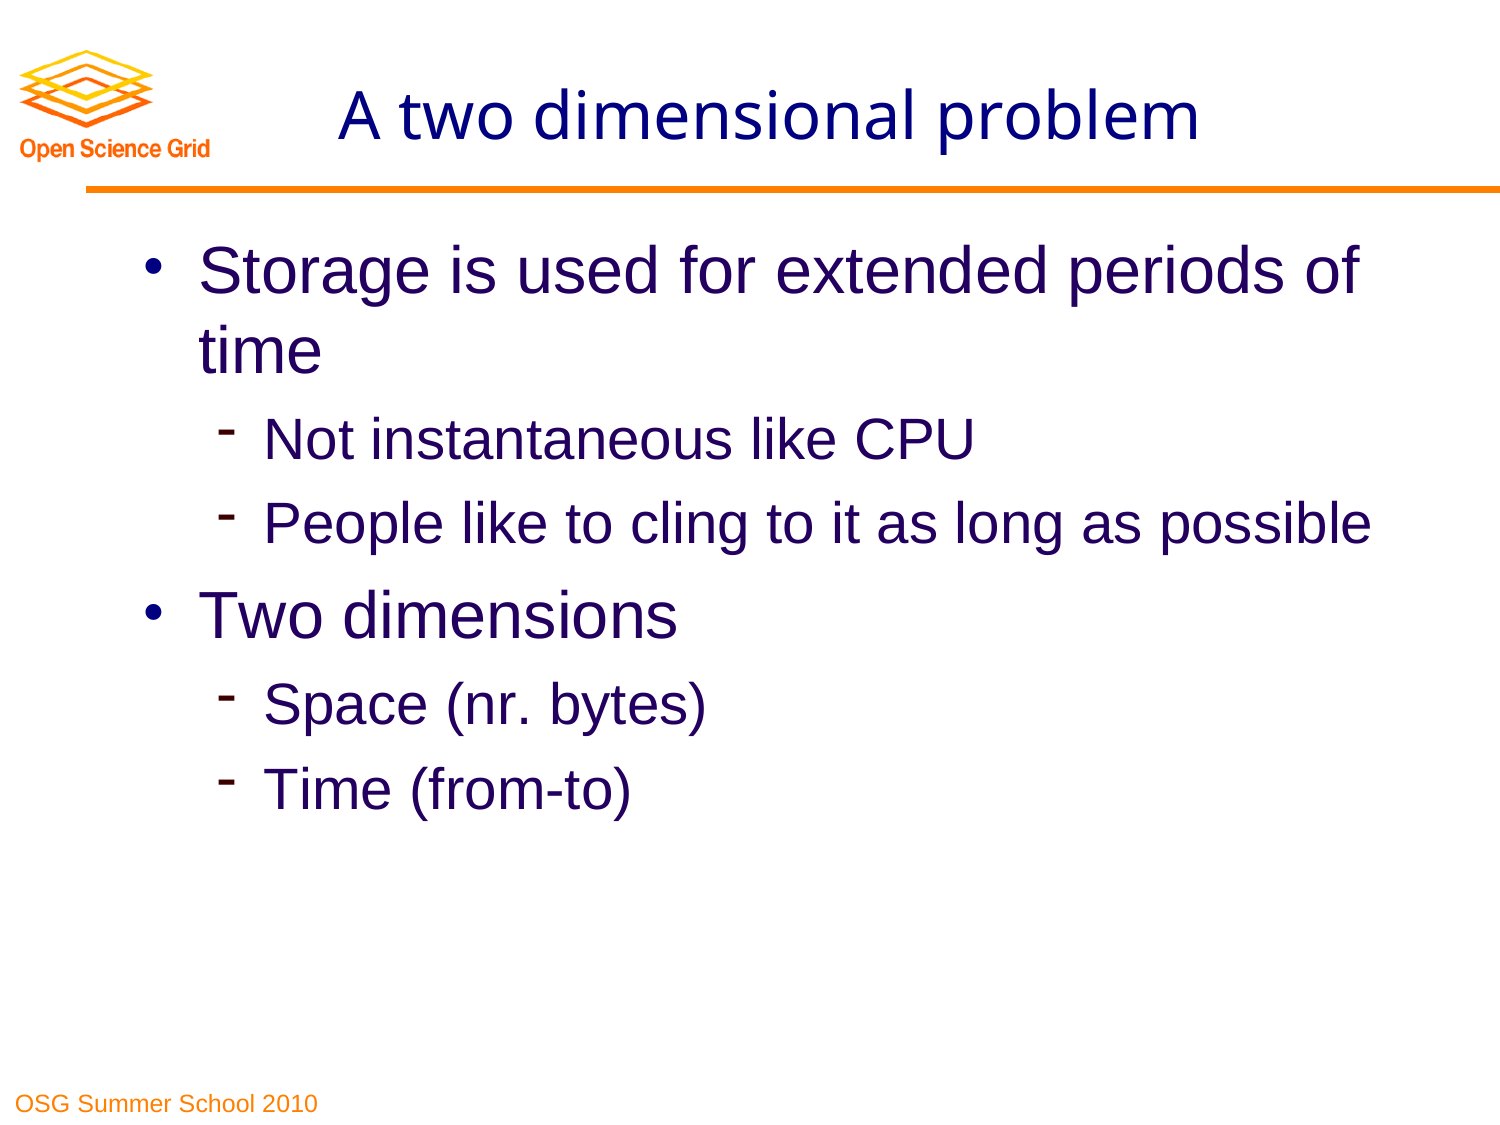

# A two dimensional problem
Storage is used for extended periods of time
Not instantaneous like CPU
People like to cling to it as long as possible
Two dimensions
Space (nr. bytes)
Time (from-to)